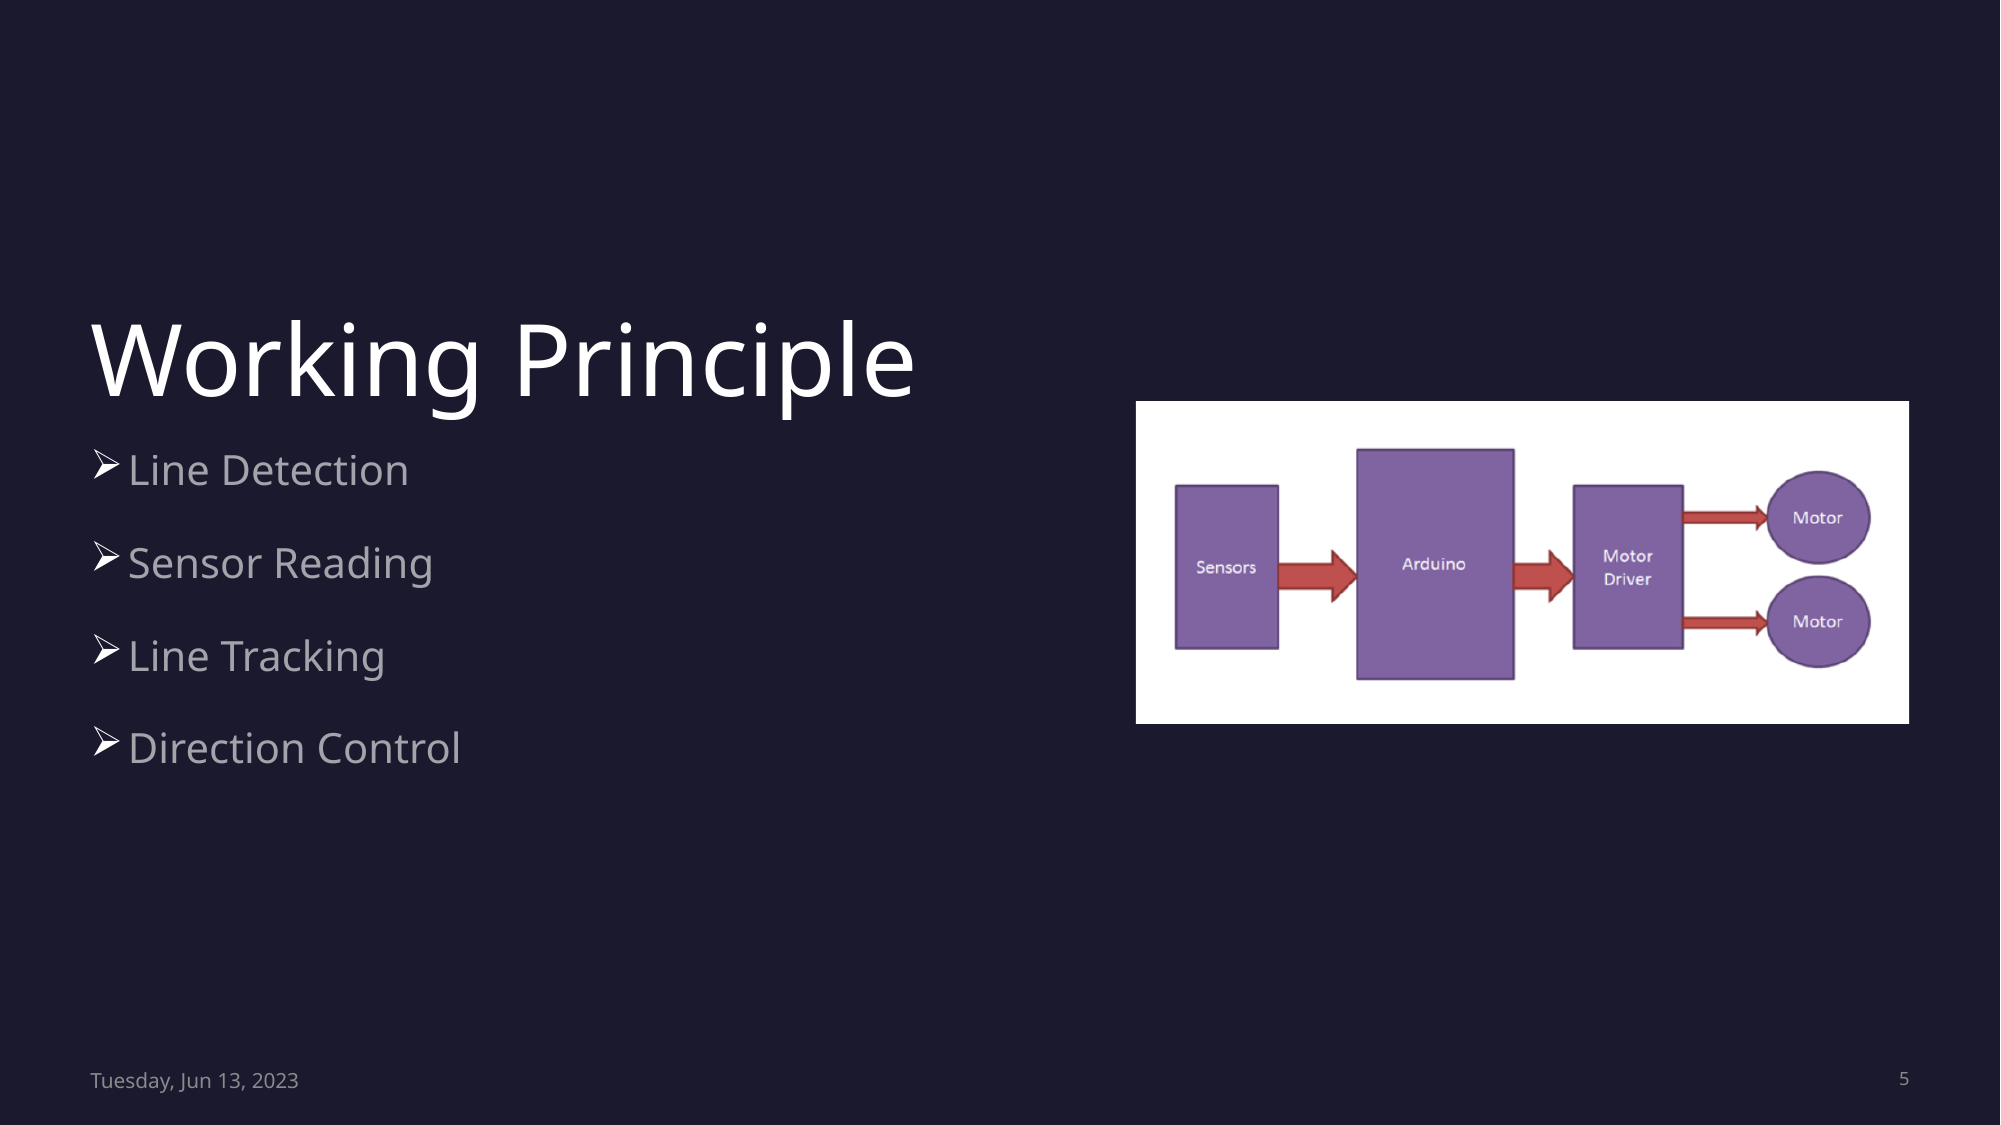

# Working Principle
Line Detection
Sensor Reading
Line Tracking
Direction Control
Tuesday, Jun 13, 2023